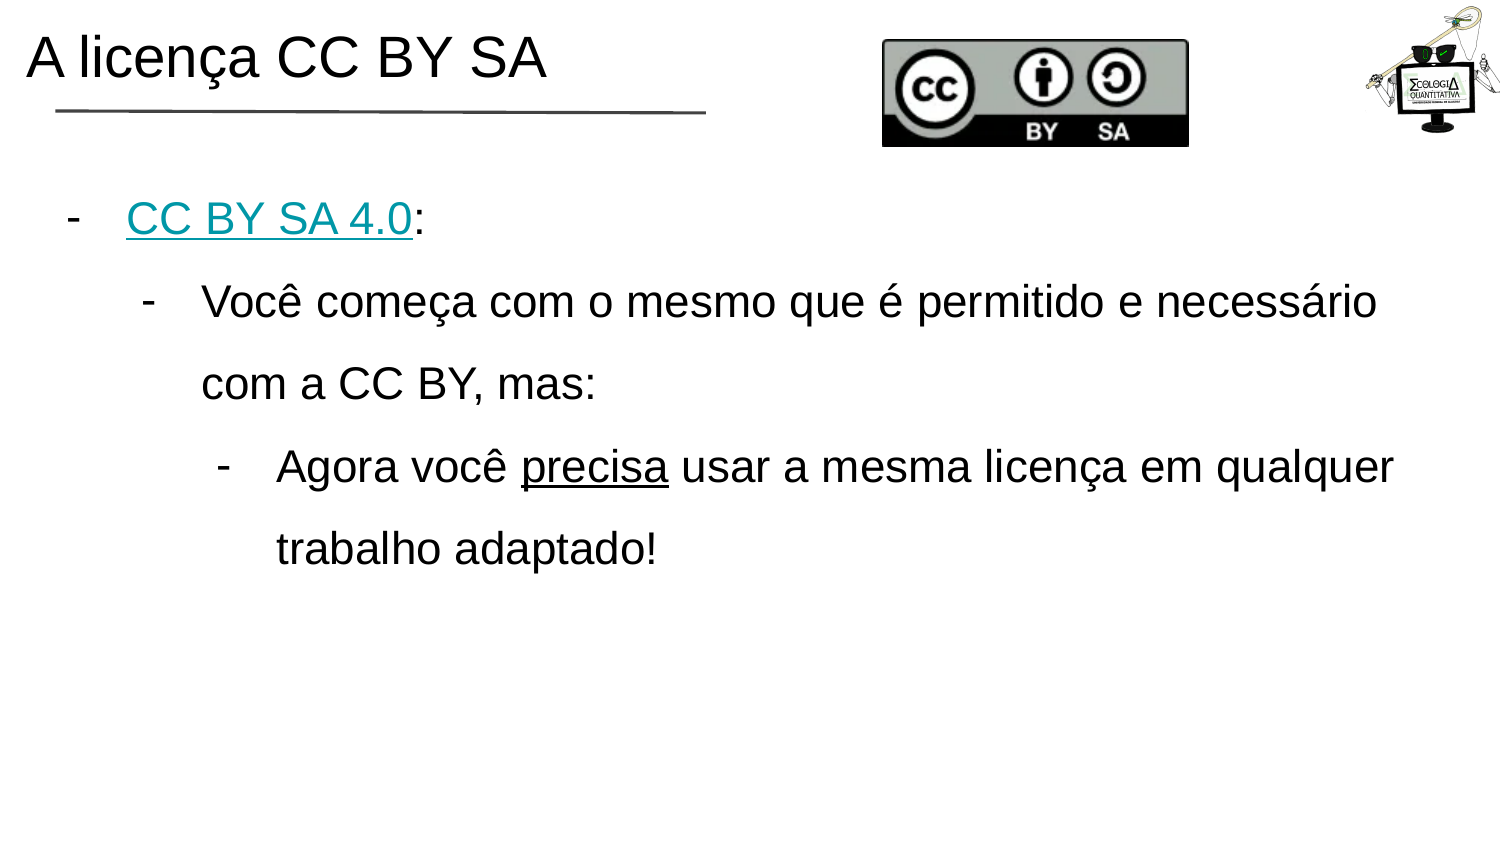

A licença CC BY SA
CC BY SA 4.0:
Você começa com o mesmo que é permitido e necessário com a CC BY, mas:
Agora você precisa usar a mesma licença em qualquer trabalho adaptado!